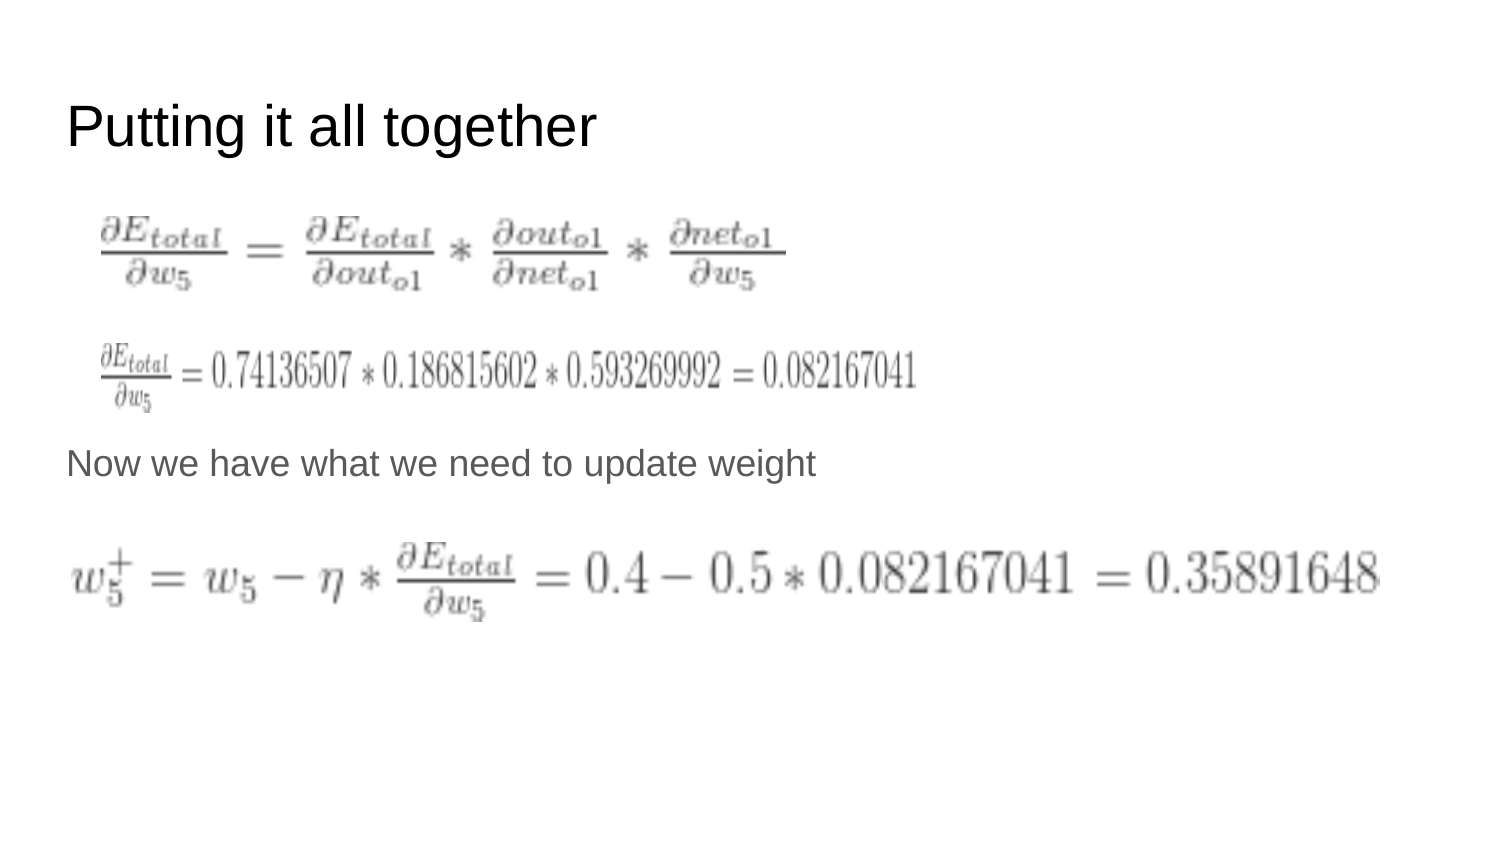

# Putting it all together
Now we have what we need to update weight